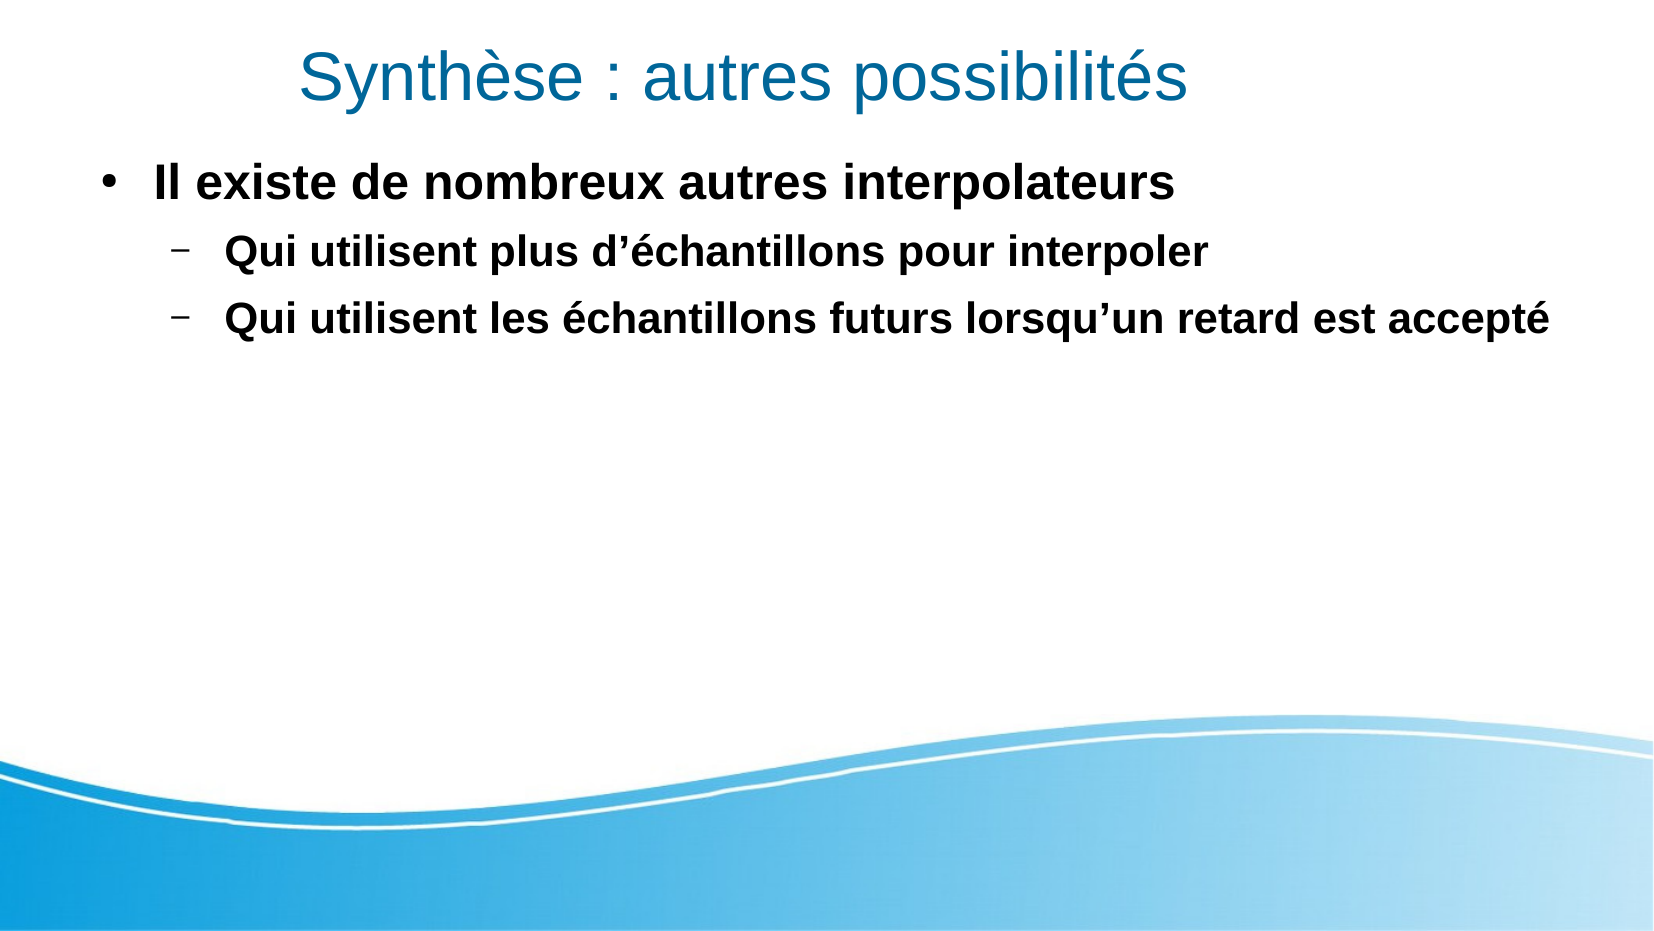

# Synthèse : autres possibilités
Il existe de nombreux autres interpolateurs
Qui utilisent plus d’échantillons pour interpoler
Qui utilisent les échantillons futurs lorsqu’un retard est accepté